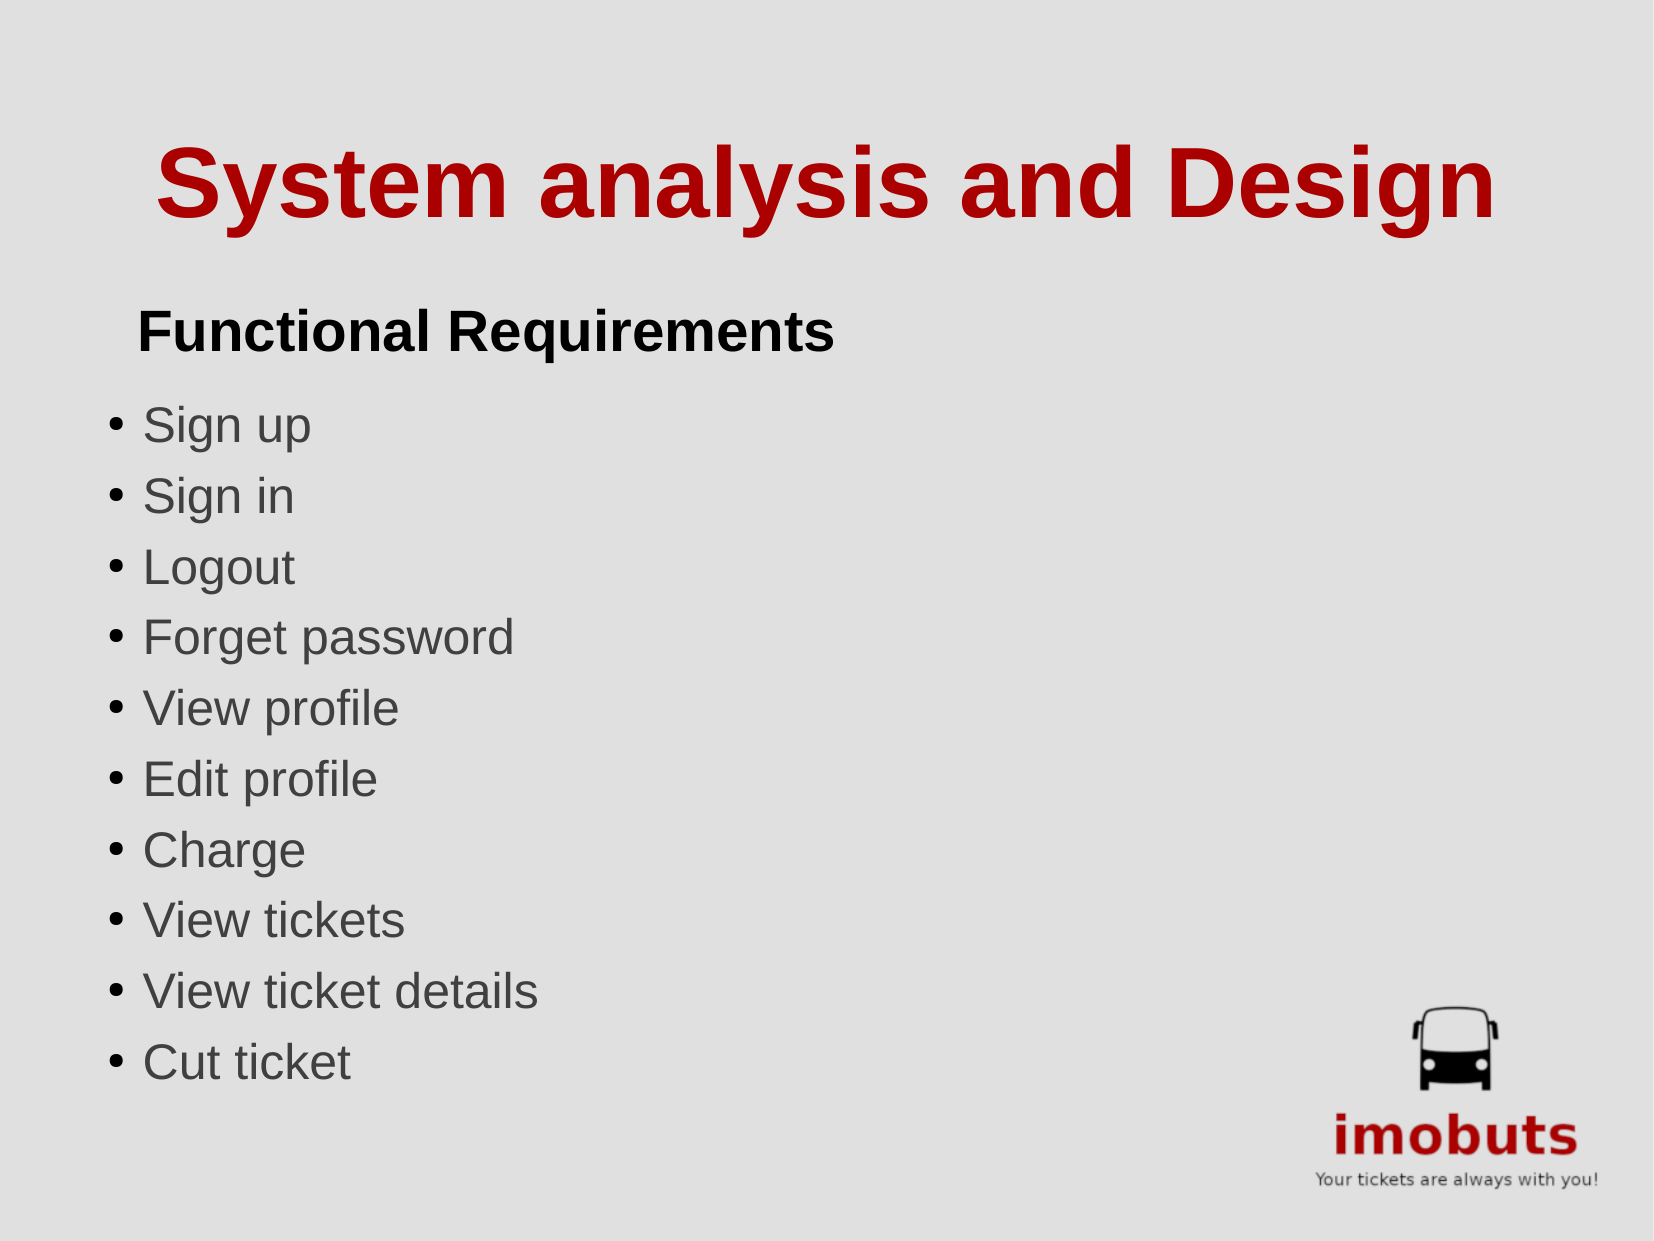

System analysis and Design
Functional Requirements
Sign up
Sign in
Logout
Forget password
View profile
Edit profile
Charge
View tickets
View ticket details
Cut ticket